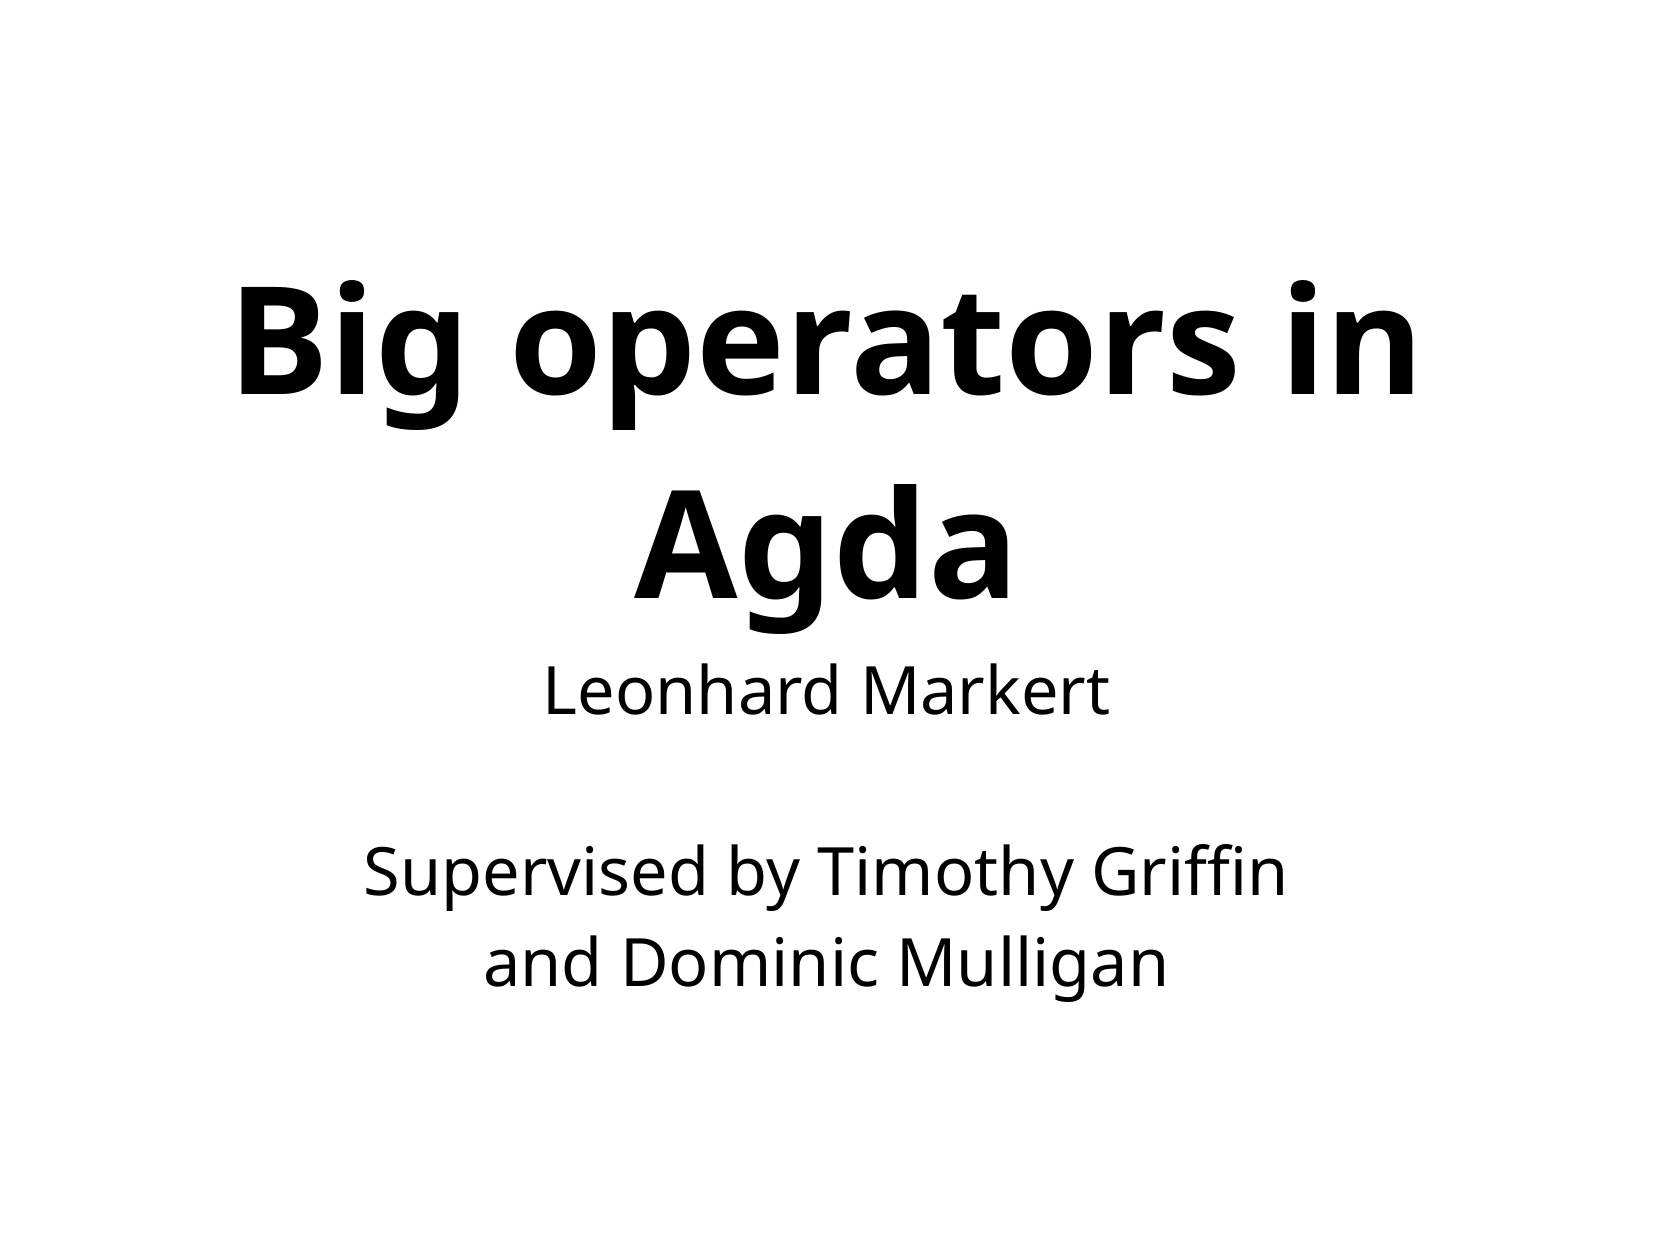

# Big operators in Agda
Leonhard Markert
Supervised by Timothy Griffin
and Dominic Mulligan